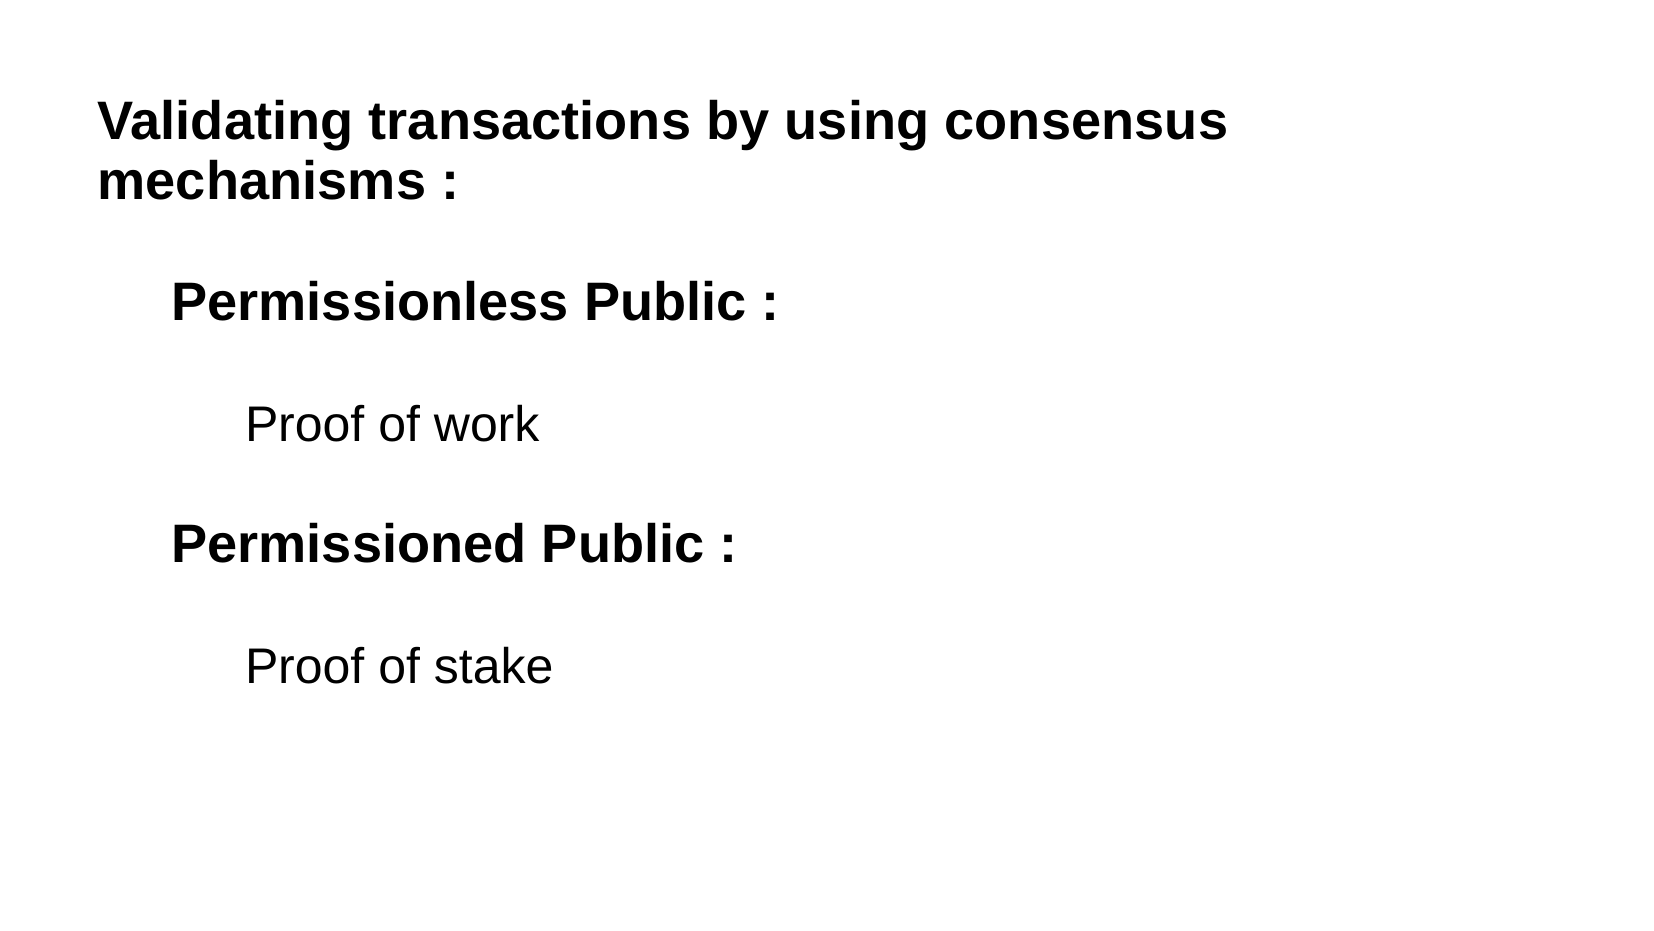

Validating transactions by using consensus
mechanisms :
	Permissionless Public :
		Proof of work
	Permissioned Public :
		Proof of stake